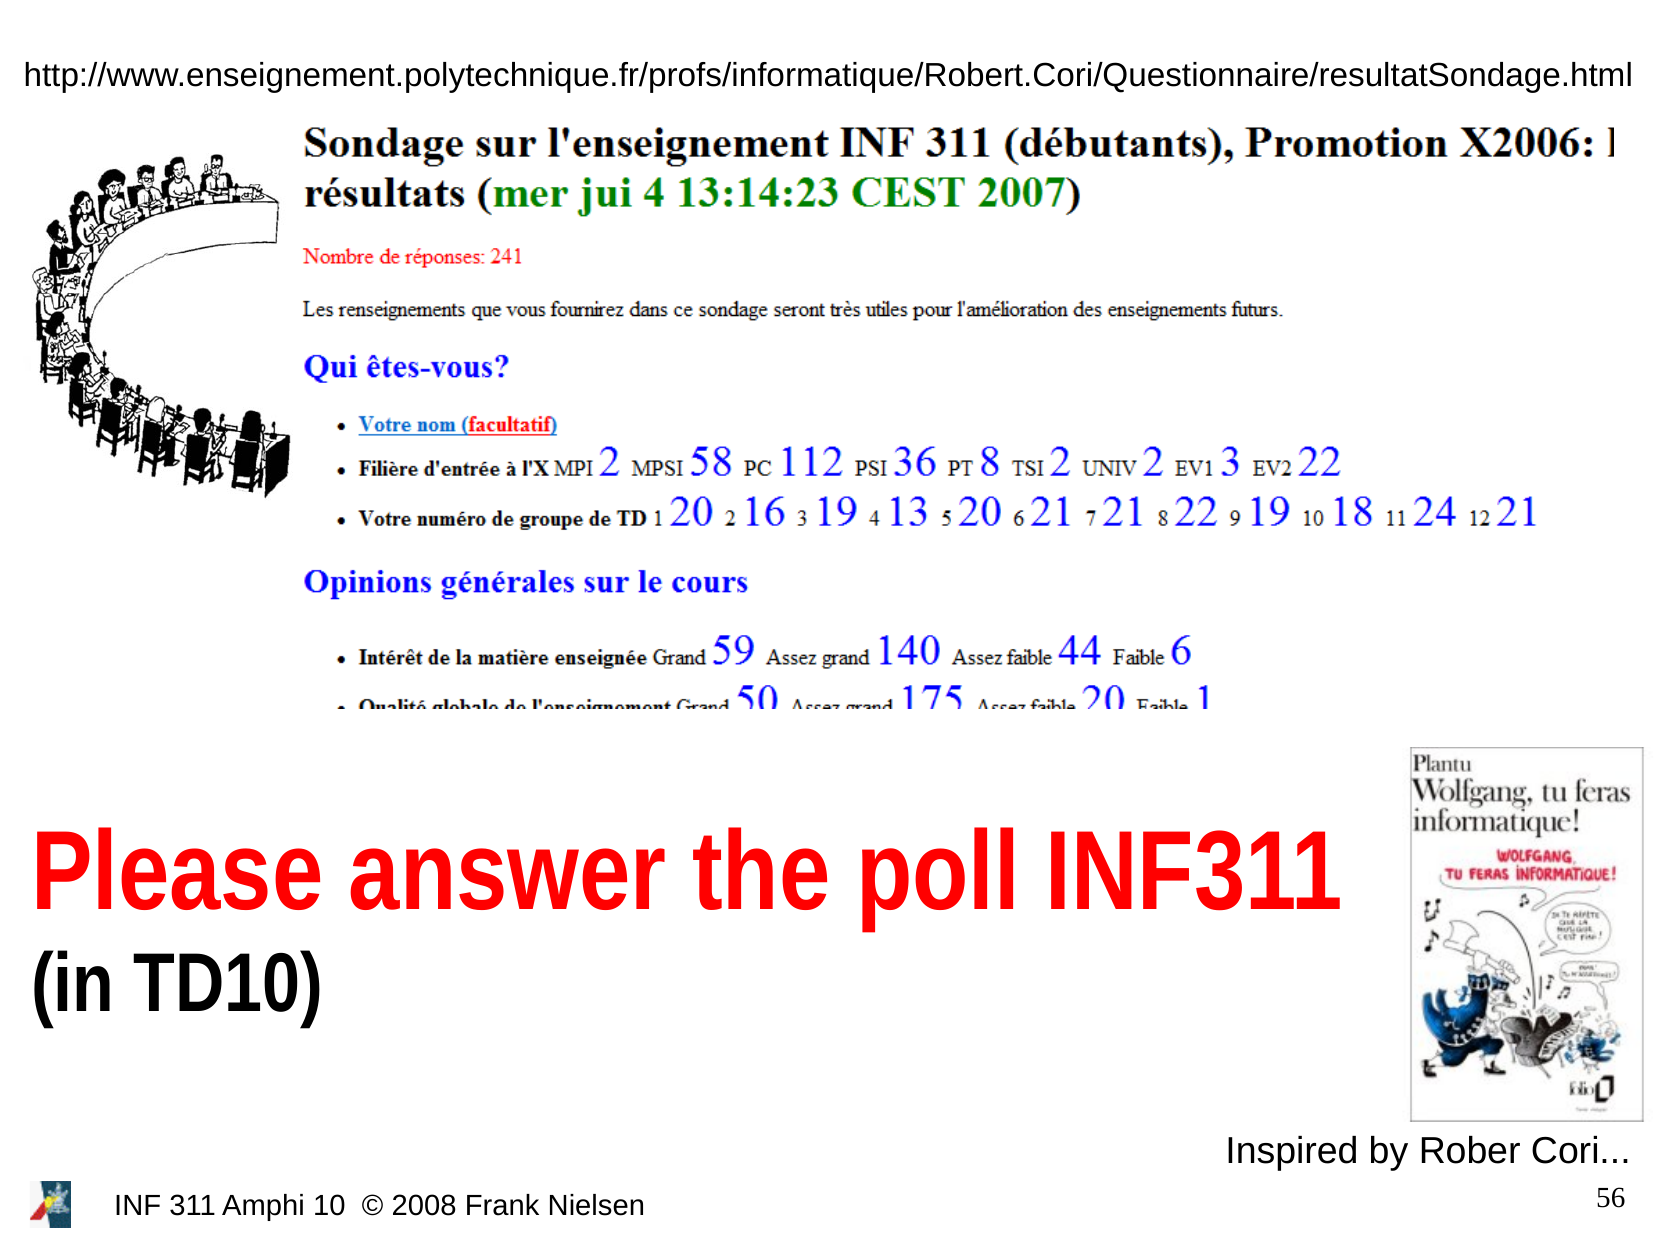

http://www.enseignement.polytechnique.fr/profs/informatique/Robert.Cori/Questionnaire/resultatSondage.html
Please answer the poll INF311
(in TD10)
Inspired by Rober Cori...